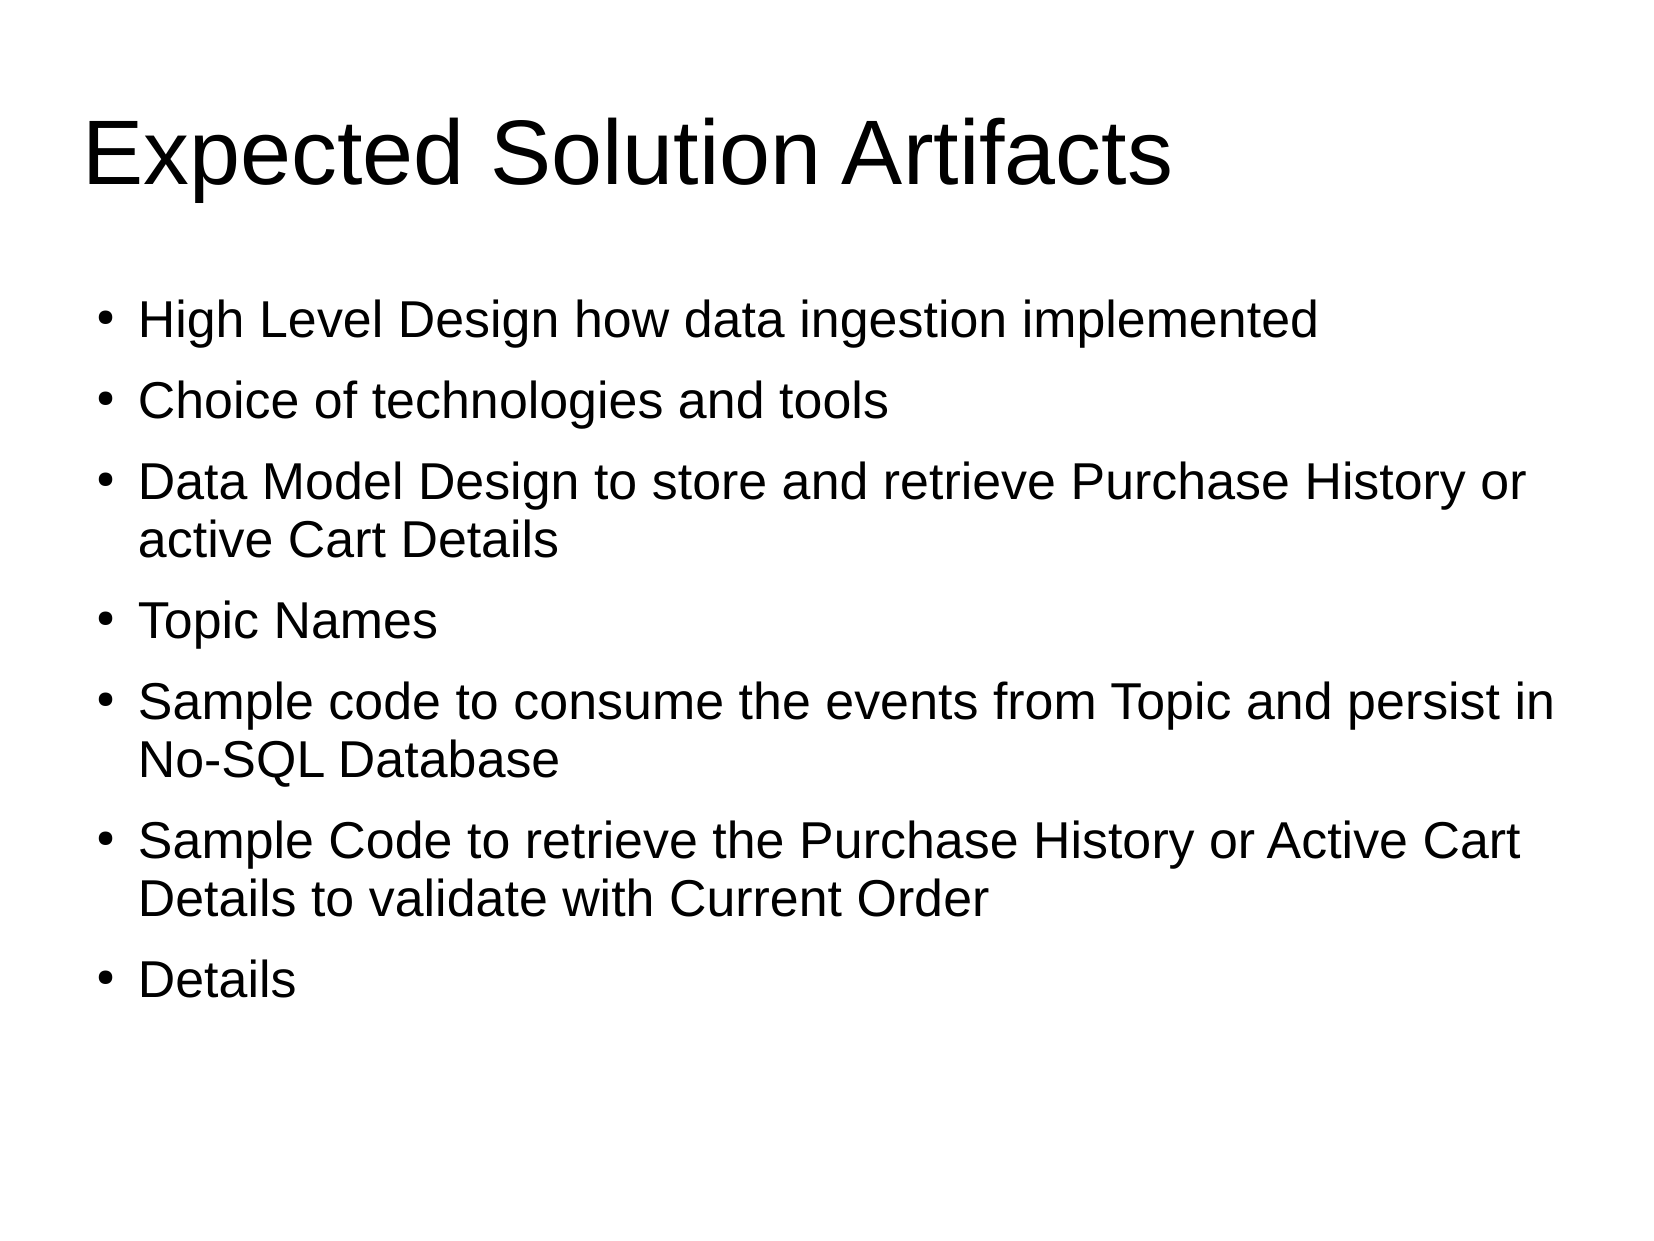

# Expected Solution Artifacts
High Level Design how data ingestion implemented
Choice of technologies and tools
Data Model Design to store and retrieve Purchase History or active Cart Details
Topic Names
Sample code to consume the events from Topic and persist in No-SQL Database
Sample Code to retrieve the Purchase History or Active Cart Details to validate with Current Order
Details